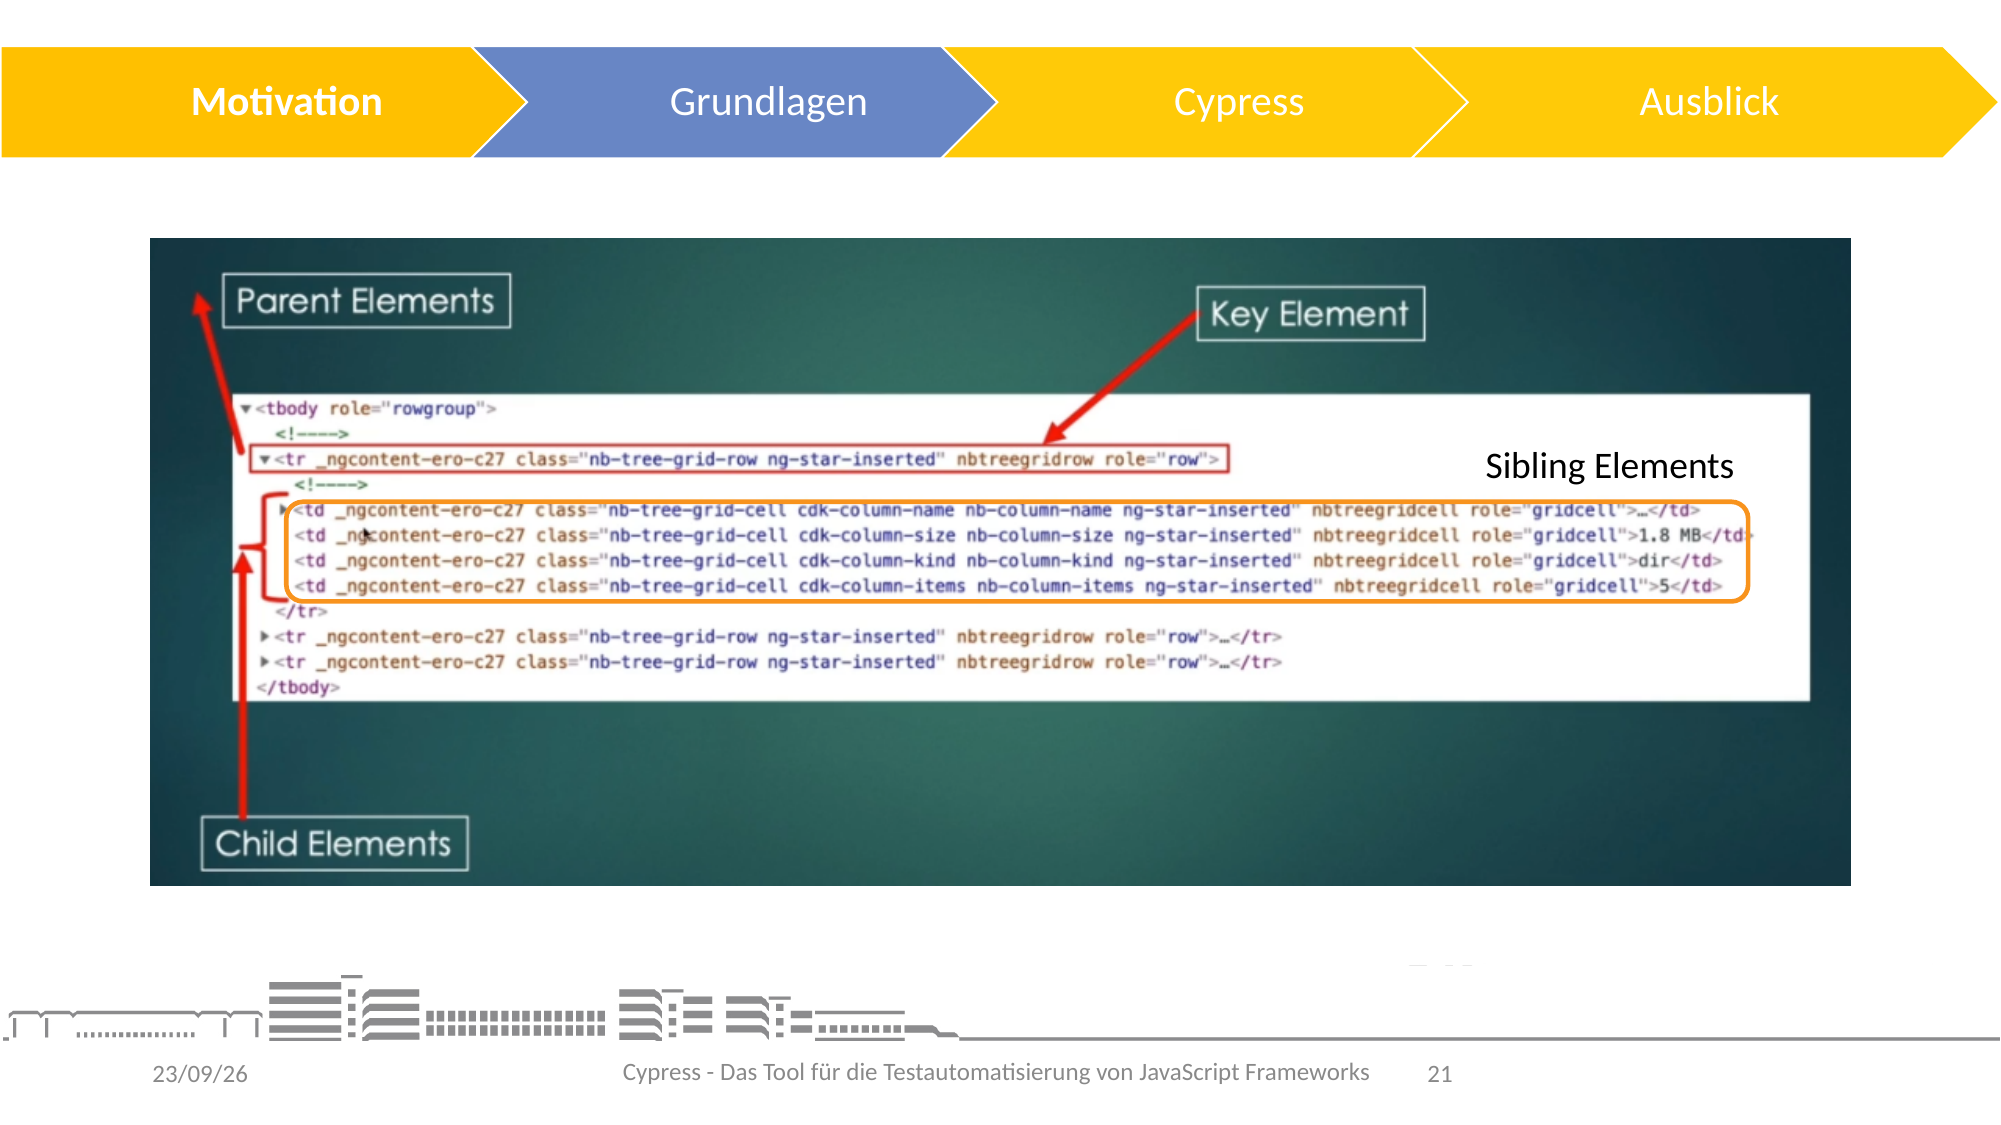

Motivation
Grundlagen
Cypress
Ausblick
Sibling Elements
Cypress - Das Tool für die Testautomatisierung von JavaScript Frameworks